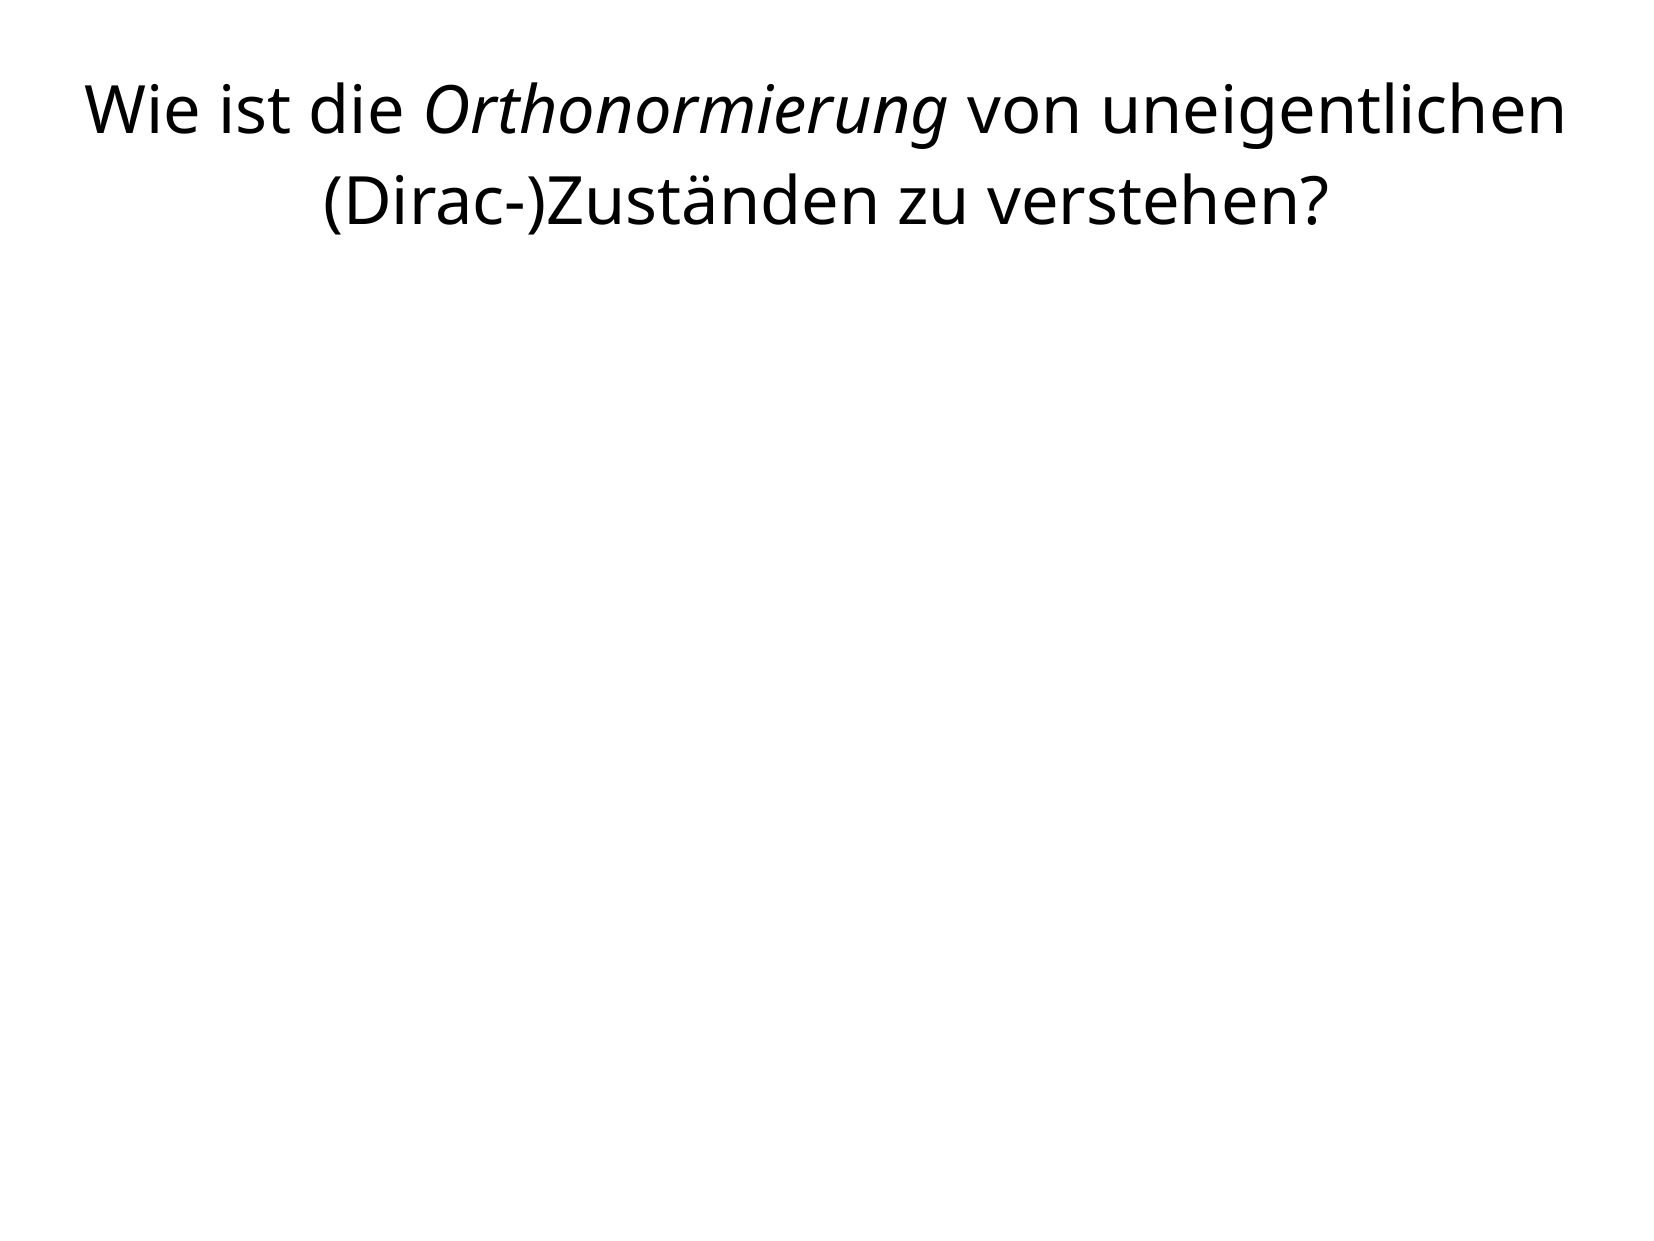

# Wie ist die Orthonormierung von uneigentlichen (Dirac-)Zuständen zu verstehen?